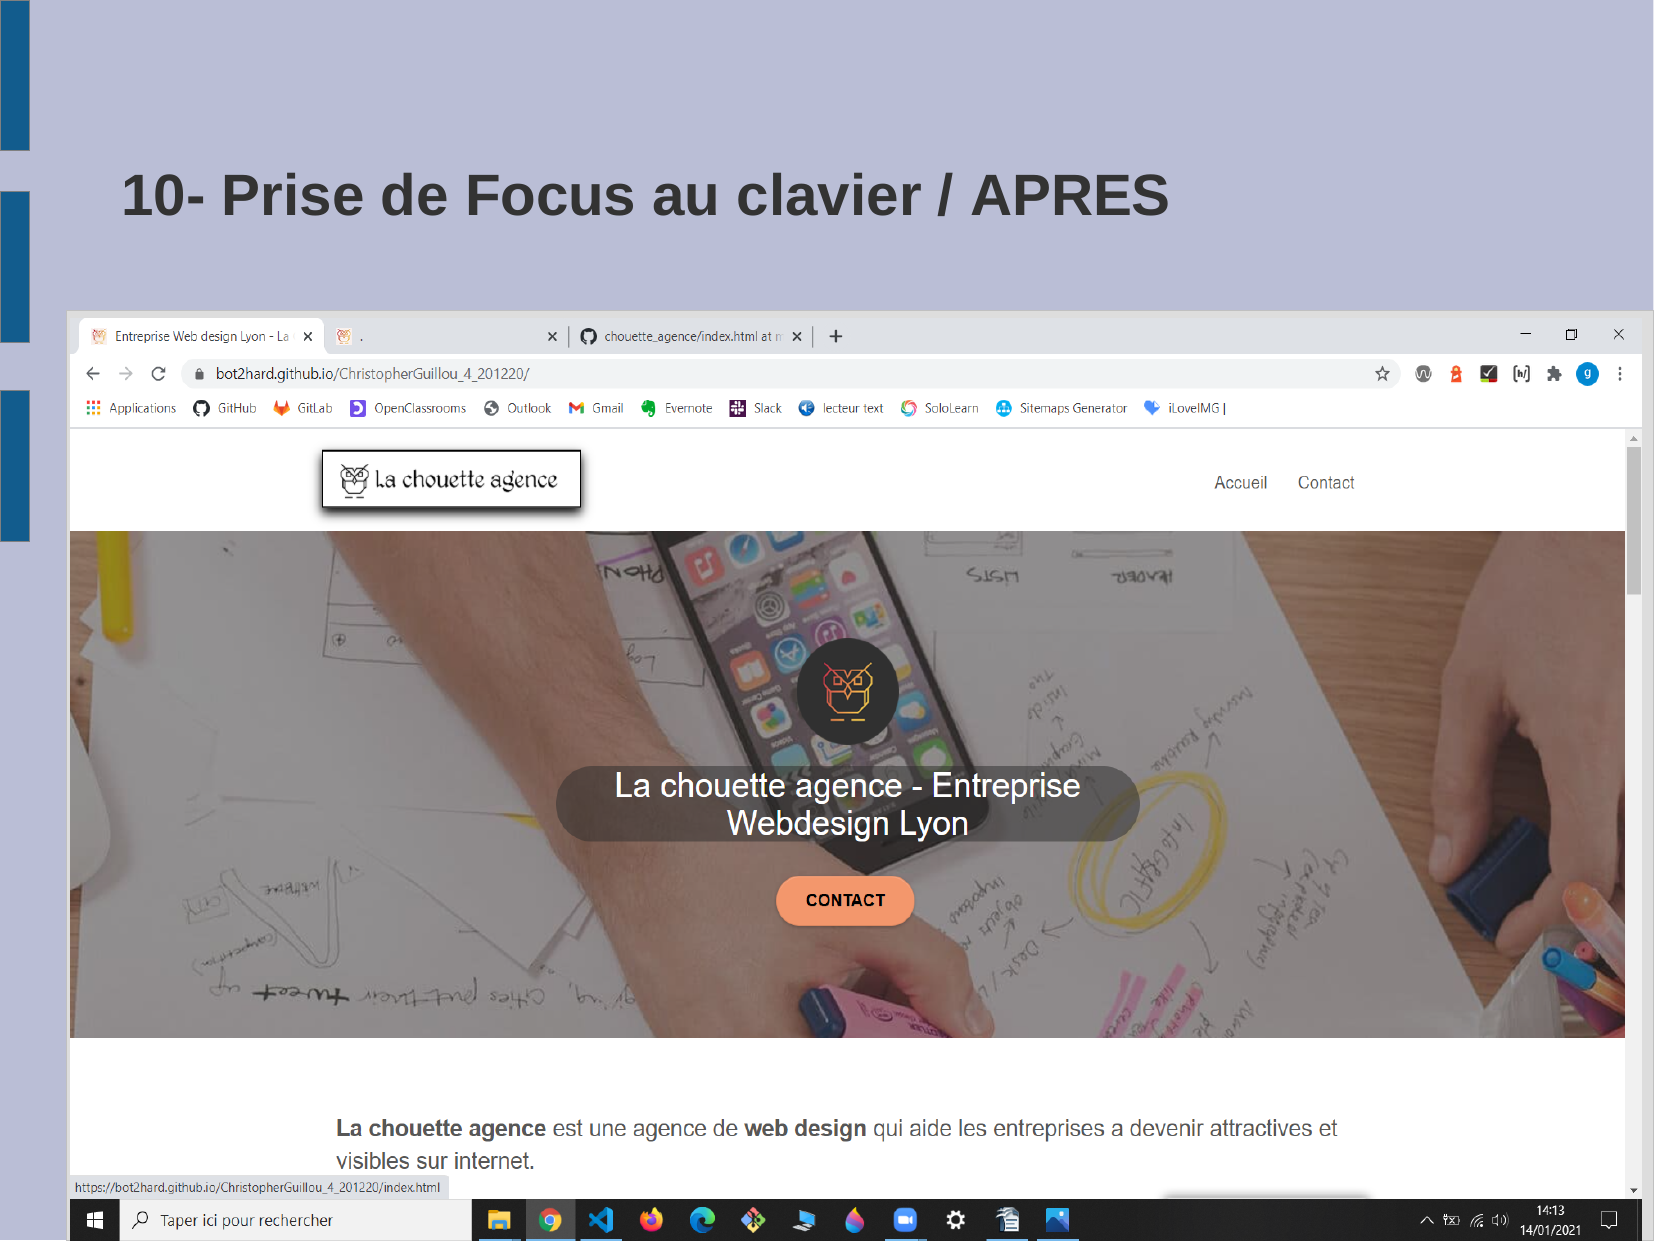

# 10- Prise de Focus au clavier / APRES